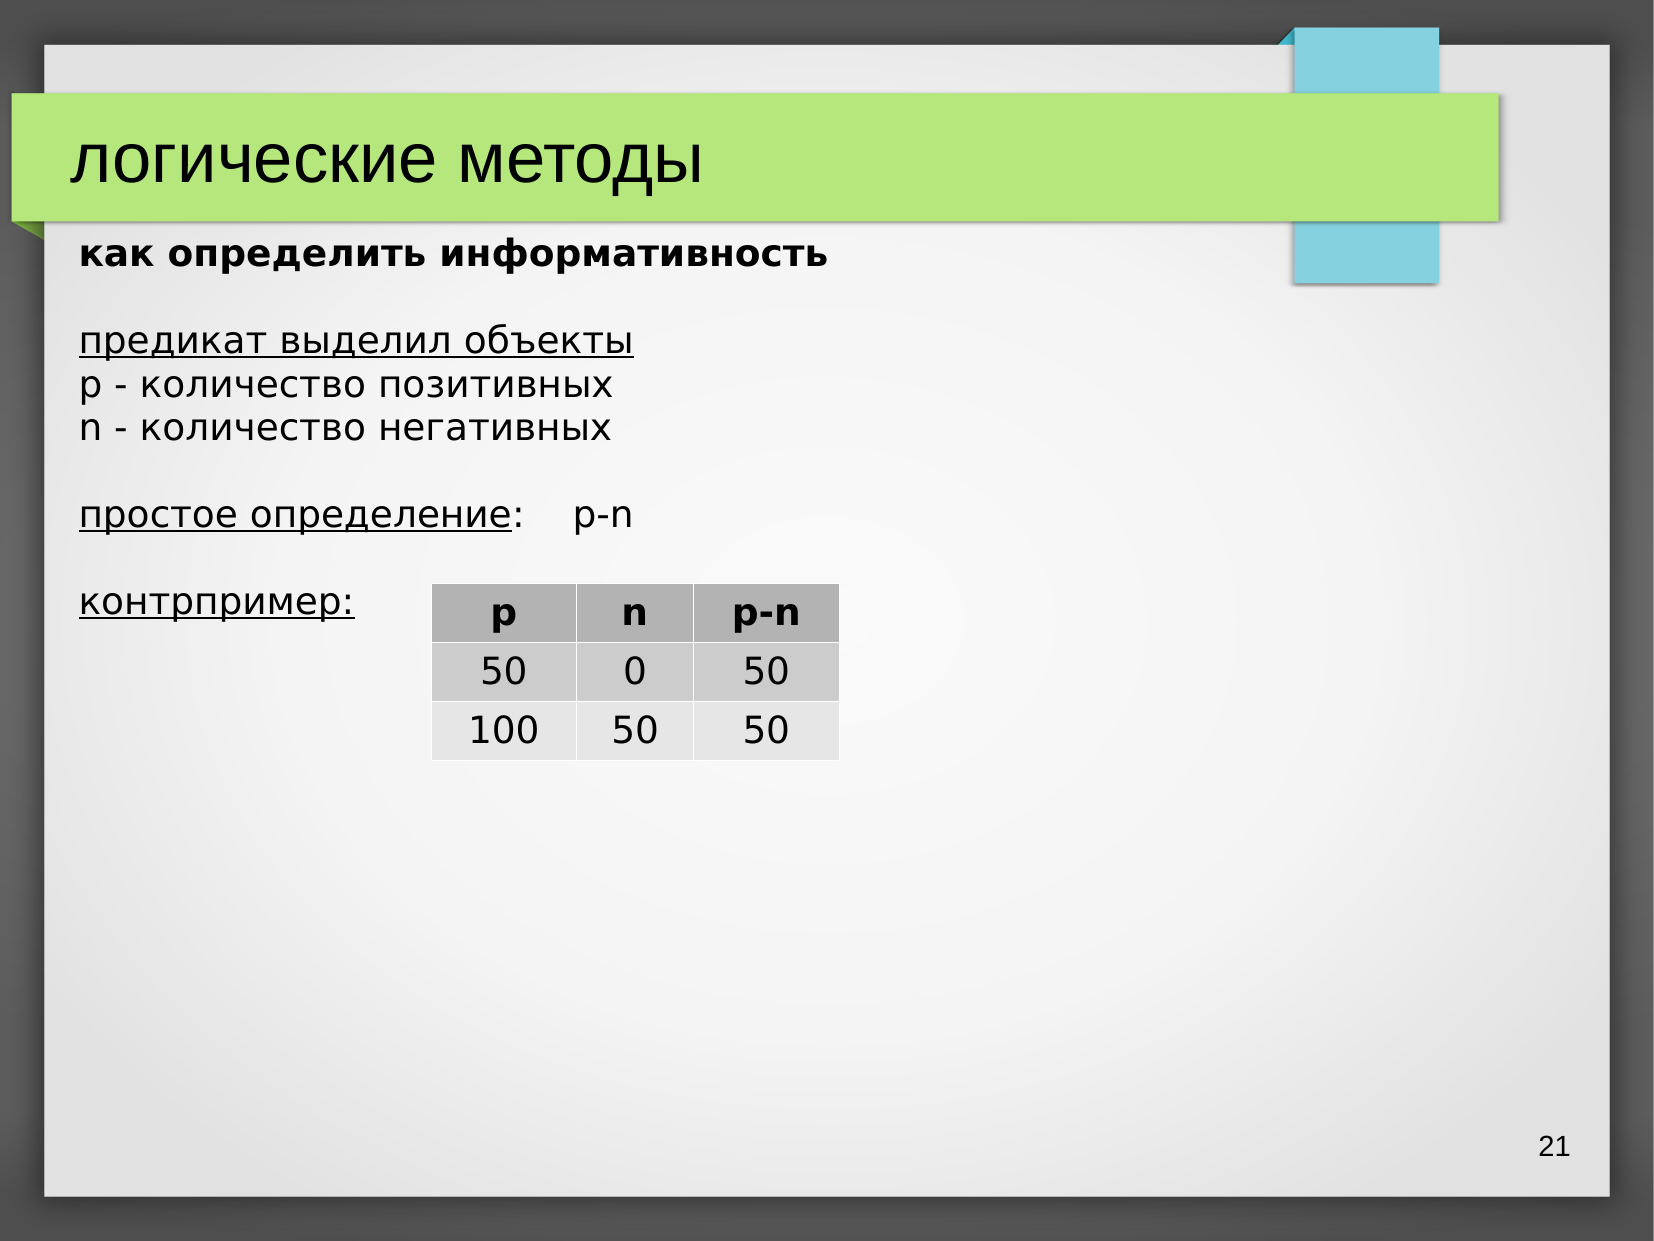

# логические методы
как определить информативность
предикат выделил объекты
p - количество позитивных
n - количество негативных
простое определение: p-n
контрпример:
| p | n | p-n |
| --- | --- | --- |
| 50 | 0 | 50 |
| 100 | 50 | 50 |
21